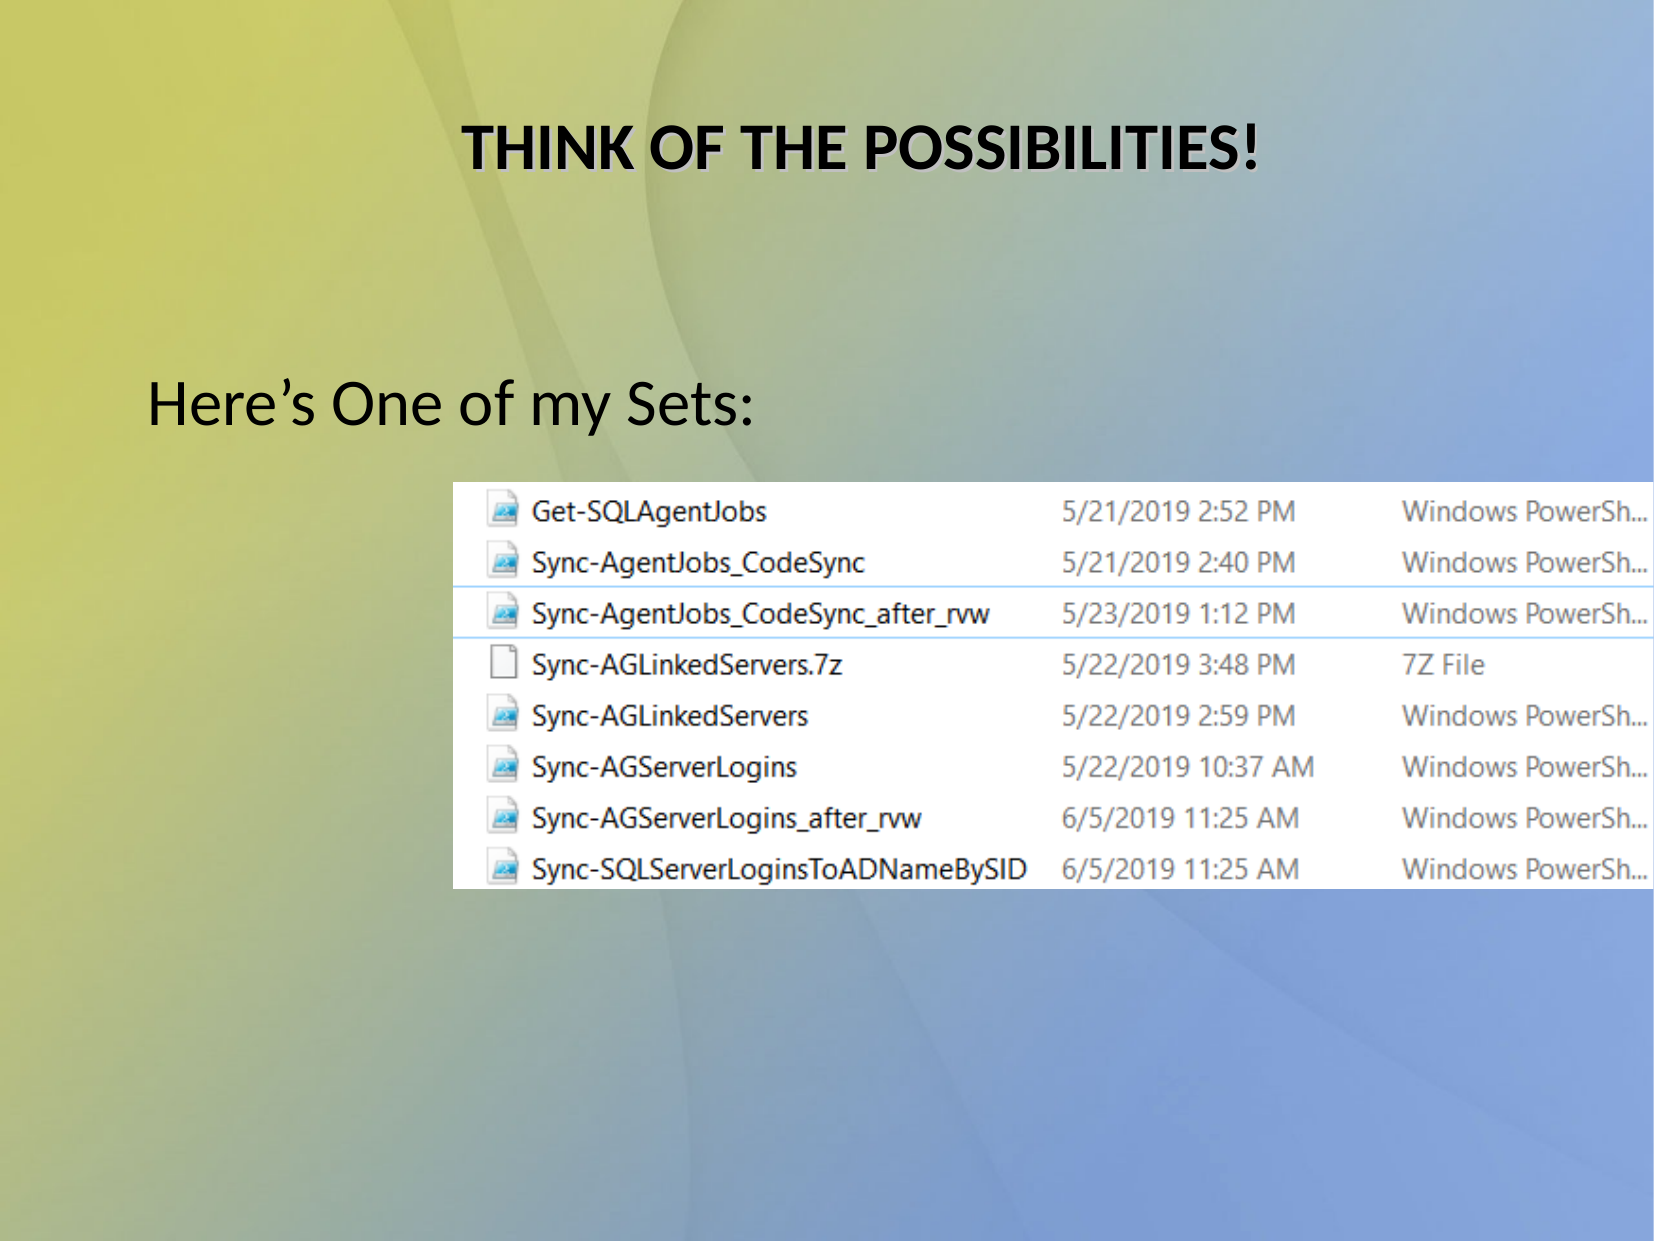

# THINK OF THE POSSIBILITIES!
Here’s One of my Sets: